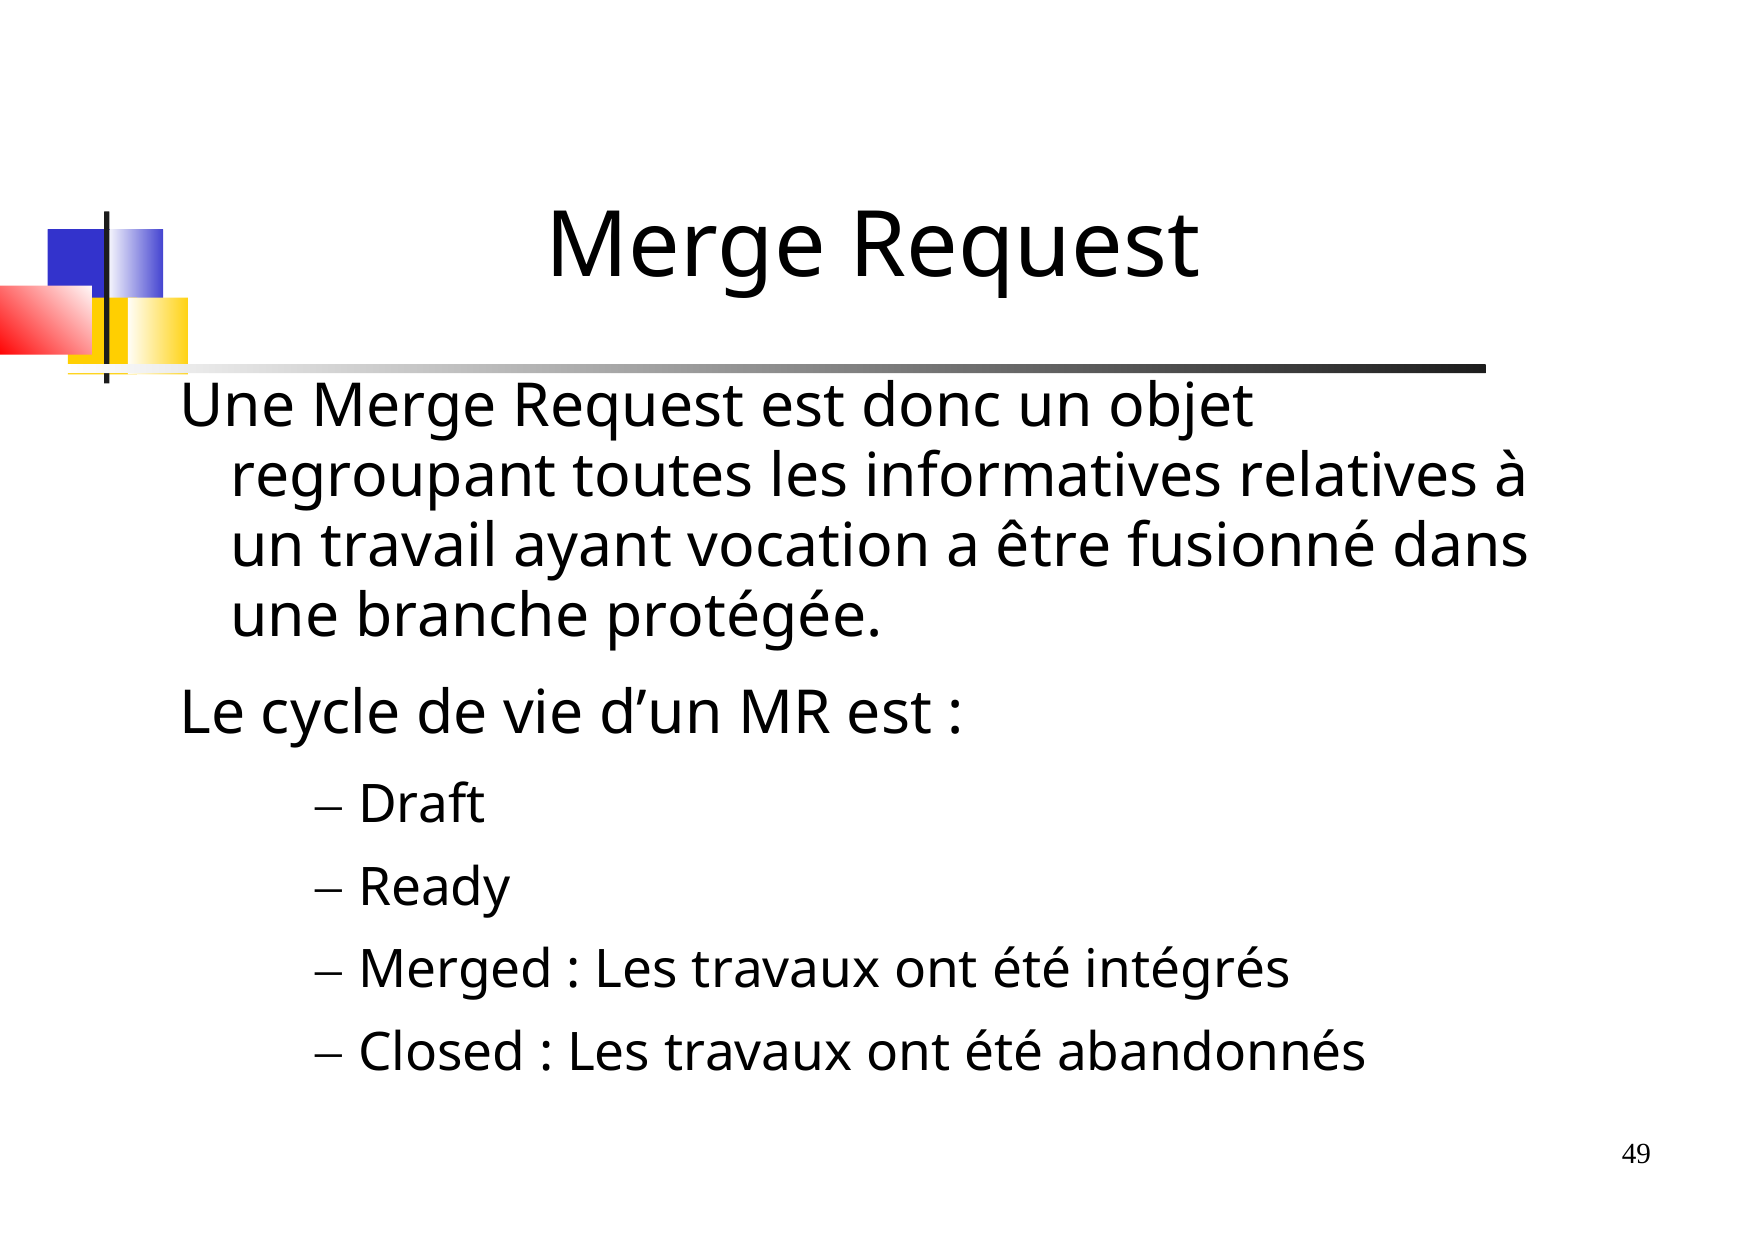

# Merge Request
Une Merge Request est donc un objet regroupant toutes les informatives relatives à un travail ayant vocation a être fusionné dans une branche protégée.
Le cycle de vie d’un MR est :
Draft
Ready
Merged : Les travaux ont été intégrés
Closed : Les travaux ont été abandonnés